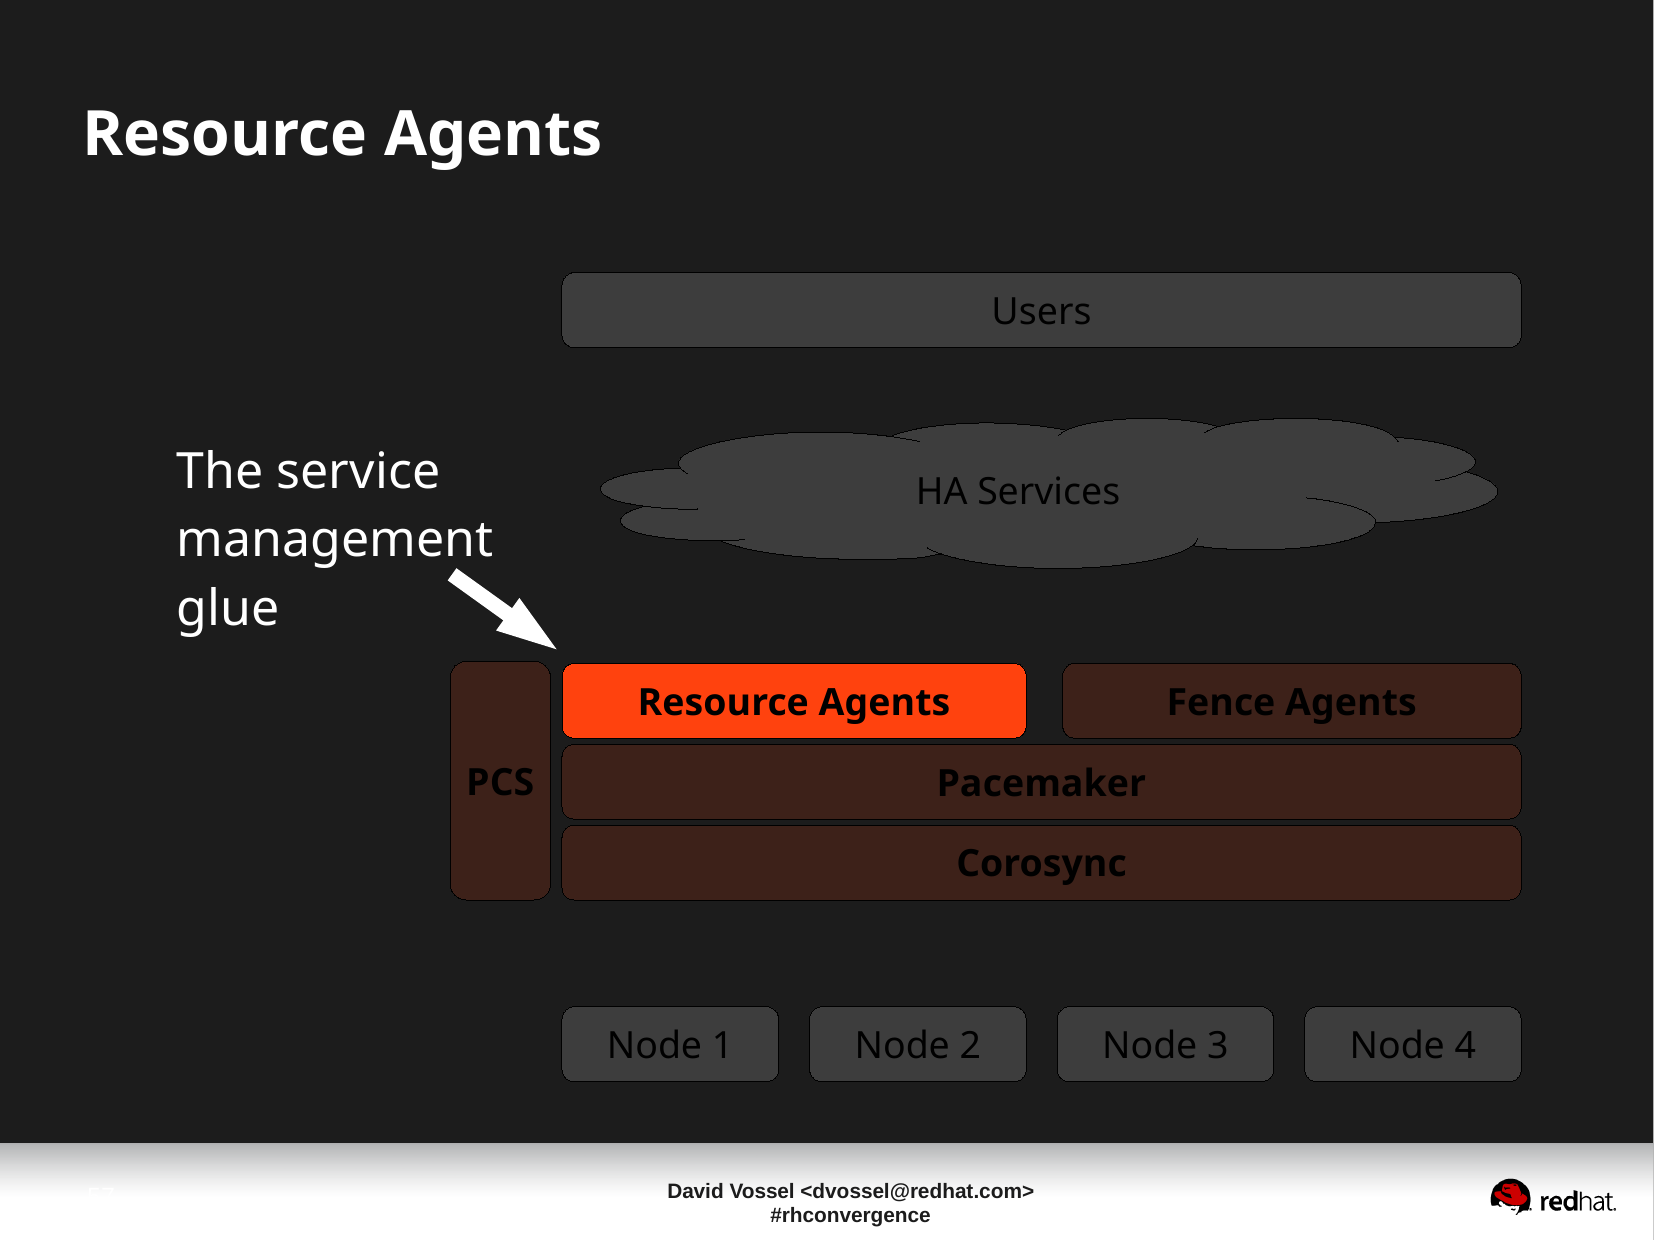

# Resource Agents
Users
HA Services
The service management glue
PCS
Resource Agents
Fence Agents
Pacemaker
Corosync
Node 1
Node 2
Node 3
Node 4